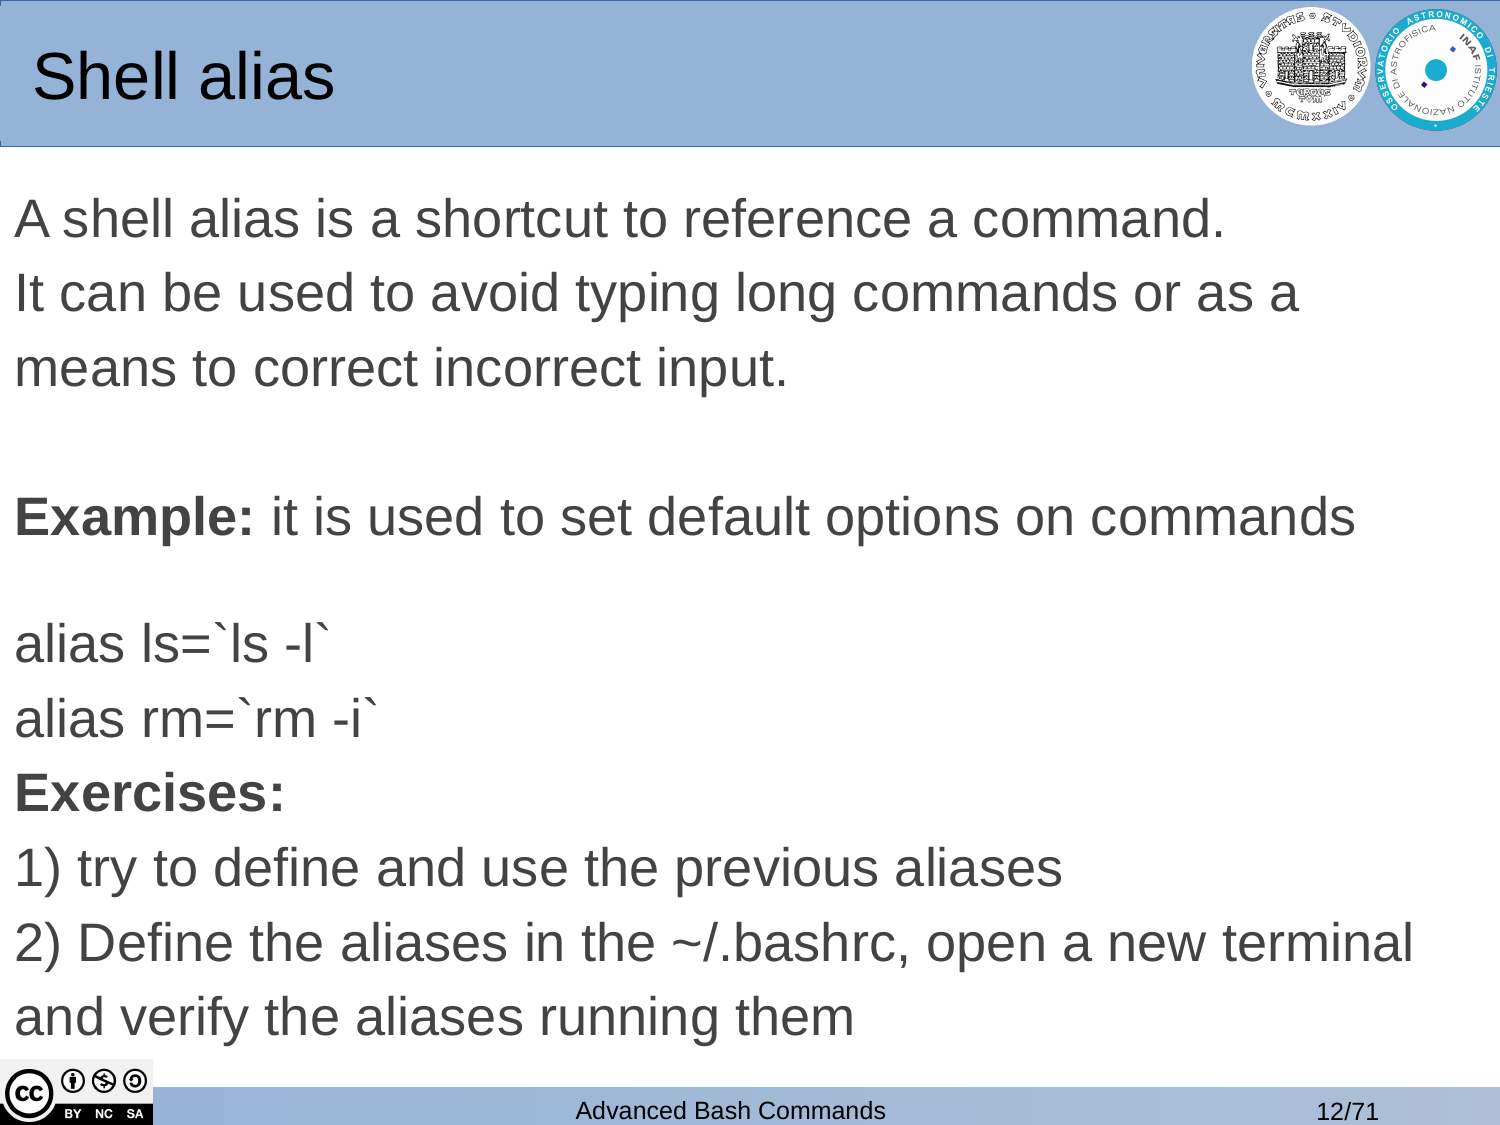

Shell alias
# A shell alias is a shortcut to reference a command.
It can be used to avoid typing long commands or as a means to correct incorrect input.
Example: it is used to set default options on commands
alias ls=`ls -l`
alias rm=`rm -i`
Exercises:
1) try to define and use the previous aliases
2) Define the aliases in the ~/.bashrc, open a new terminal and verify the aliases running them